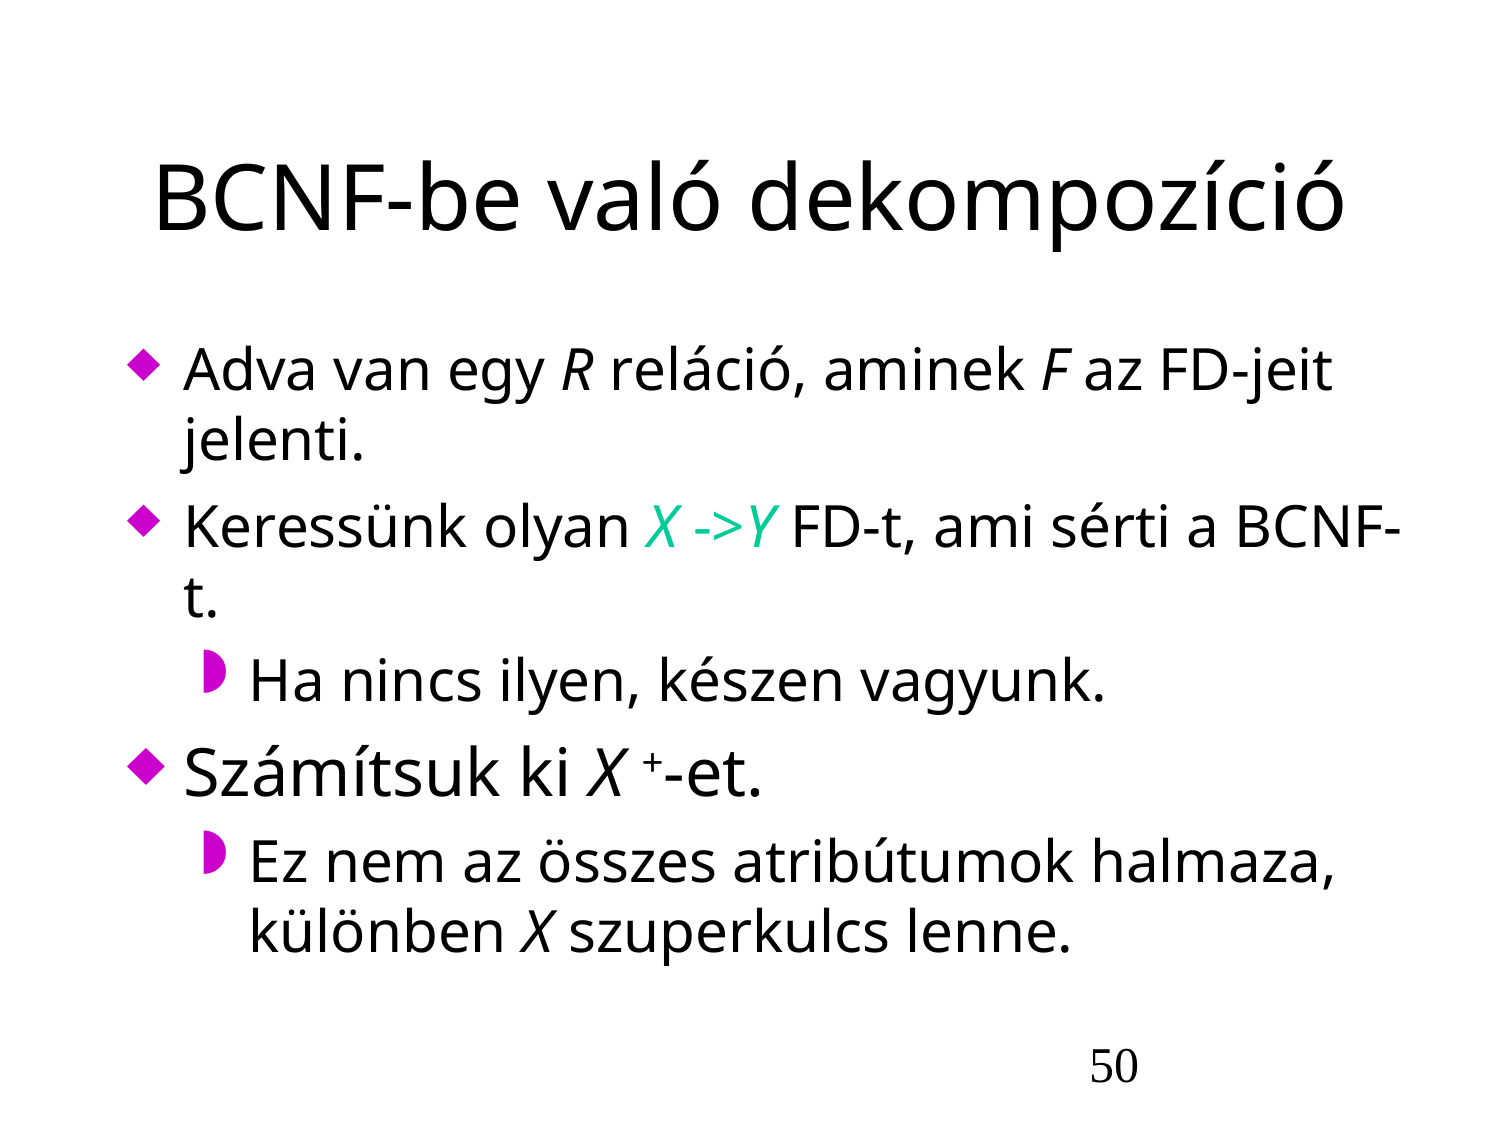

# BCNF-be való dekompozíció
Adva van egy R reláció, aminek F az FD-jeit jelenti.
Keressünk olyan X ->Y FD-t, ami sérti a BCNF-t.
Ha nincs ilyen, készen vagyunk.
Számítsuk ki X +-et.
Ez nem az összes atribútumok halmaza, különben X szuperkulcs lenne.
50